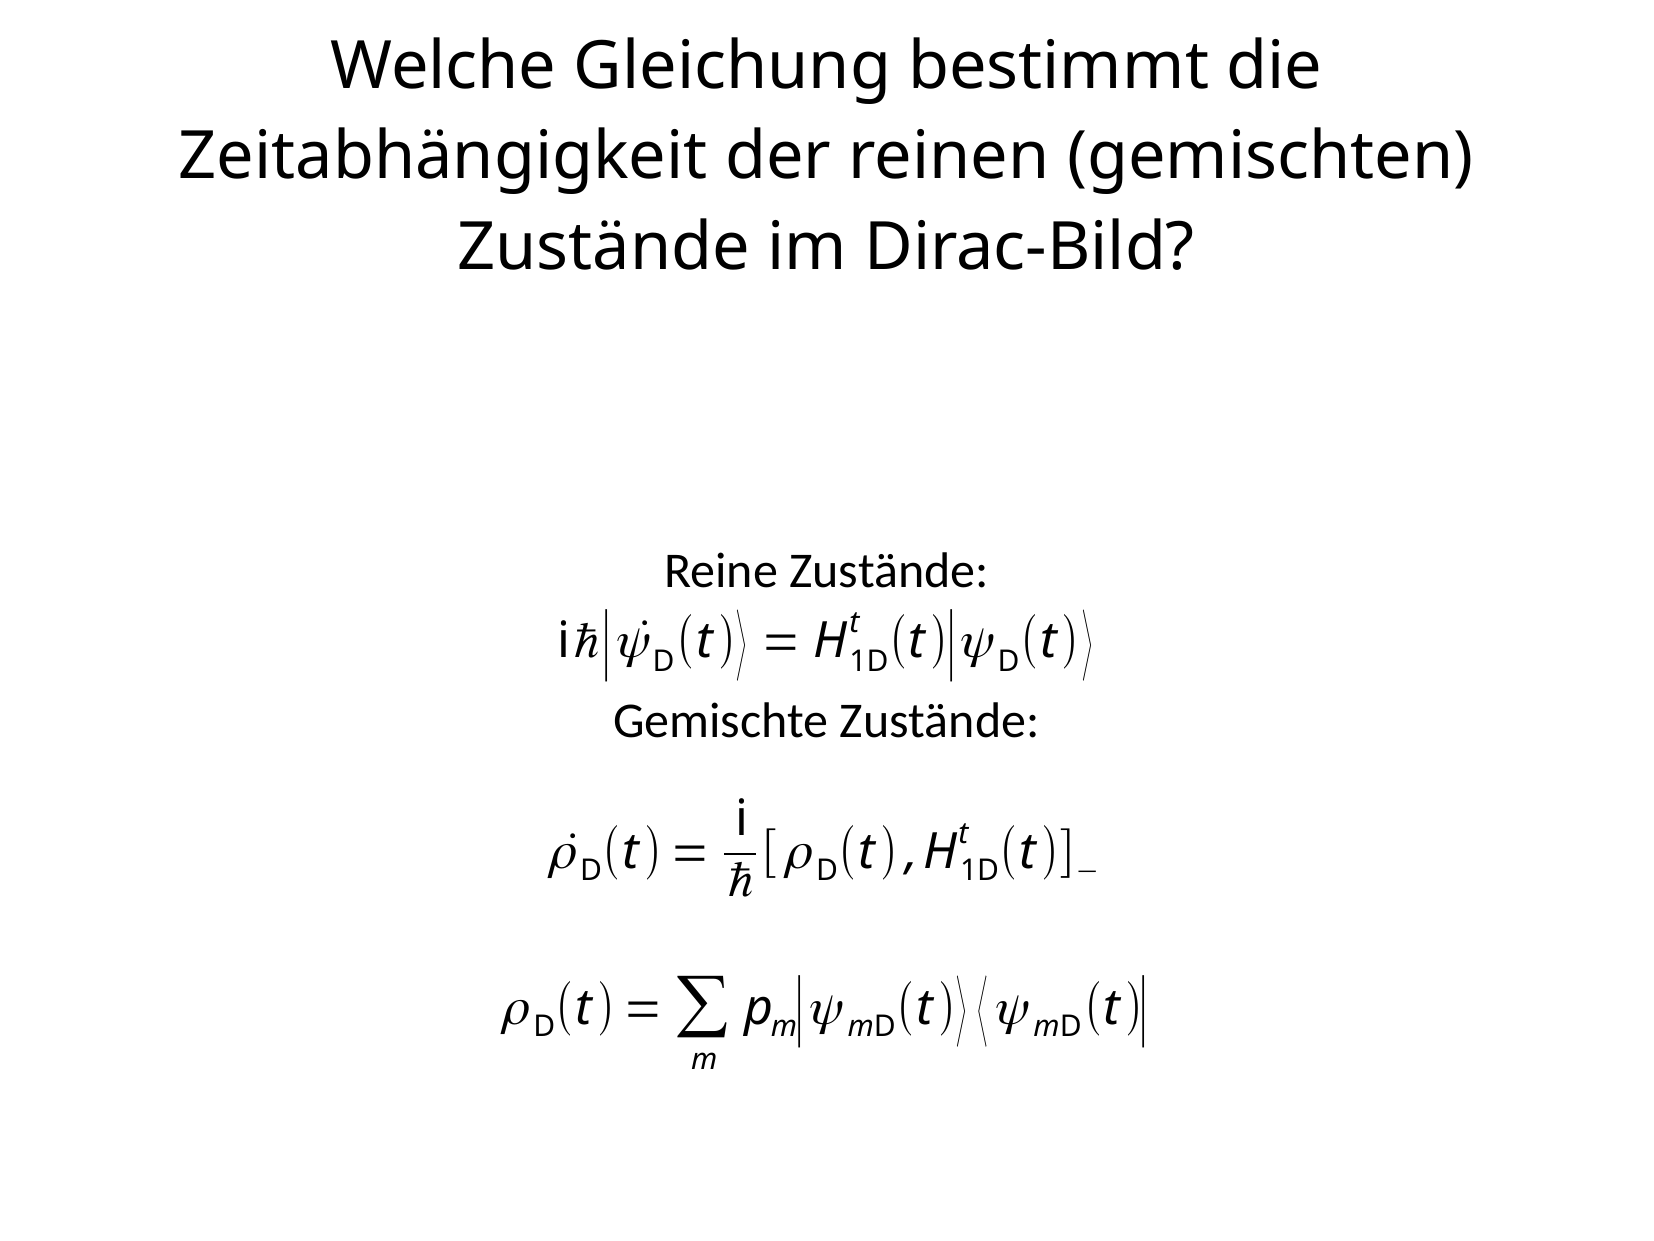

# Welche Gleichung bestimmt die Zeitabhängigkeit der reinen (gemischten) Zustände im Dirac-Bild?
Reine Zustände:
Gemischte Zustände: